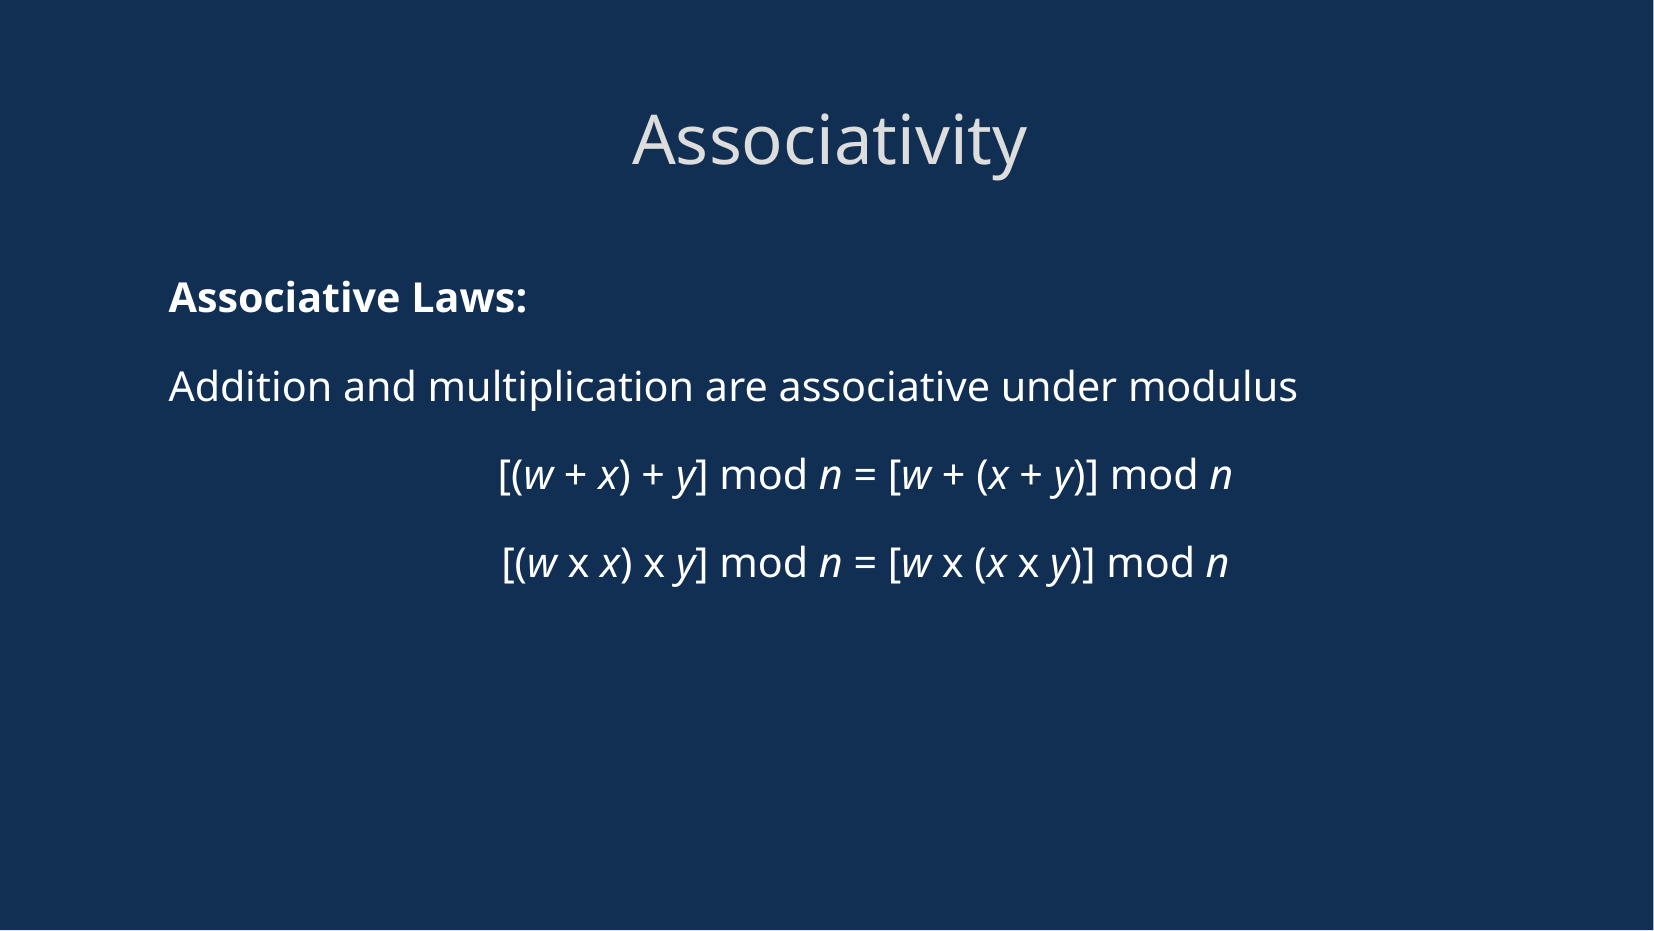

# Associativity
Associative Laws:
Addition and multiplication are associative under modulus
[(w + x) + y] mod n = [w + (x + y)] mod n
[(w x x) x y] mod n = [w x (x x y)] mod n